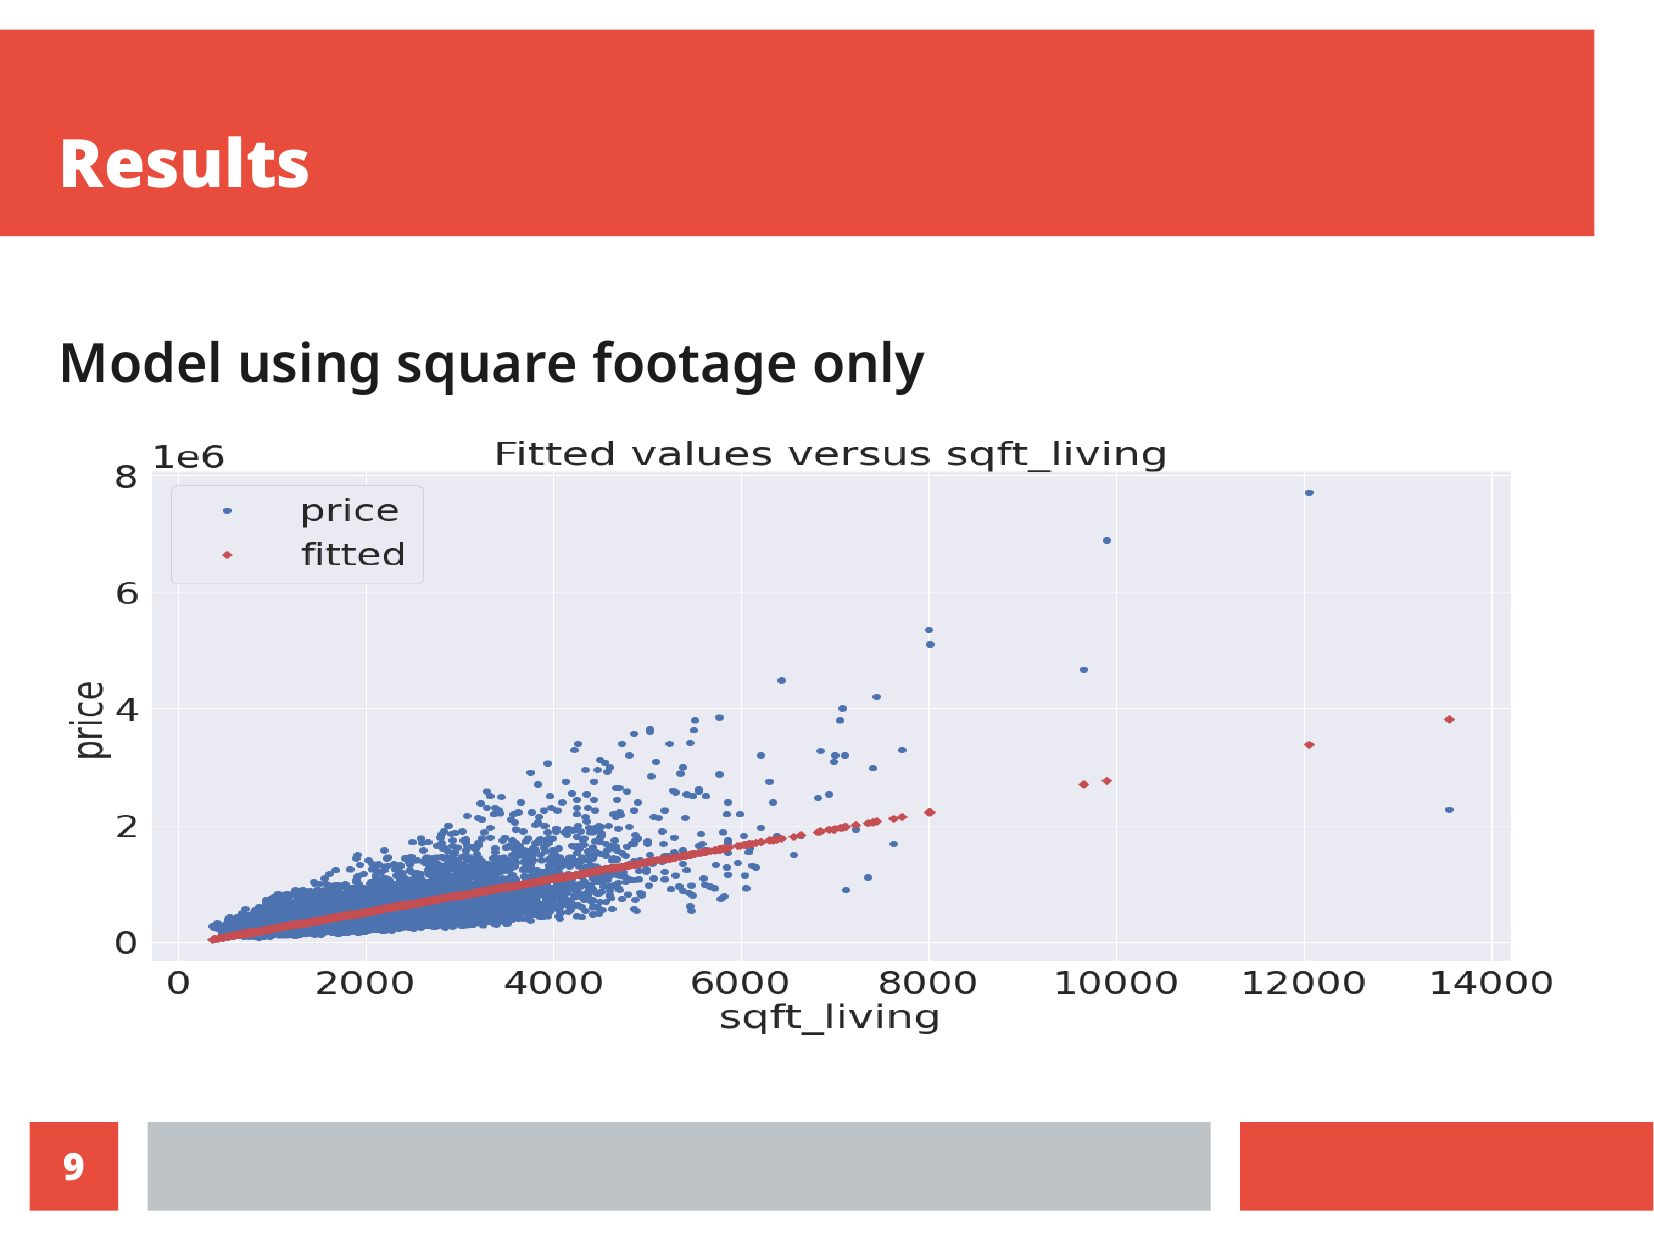

# Results
Model using square footage only
9